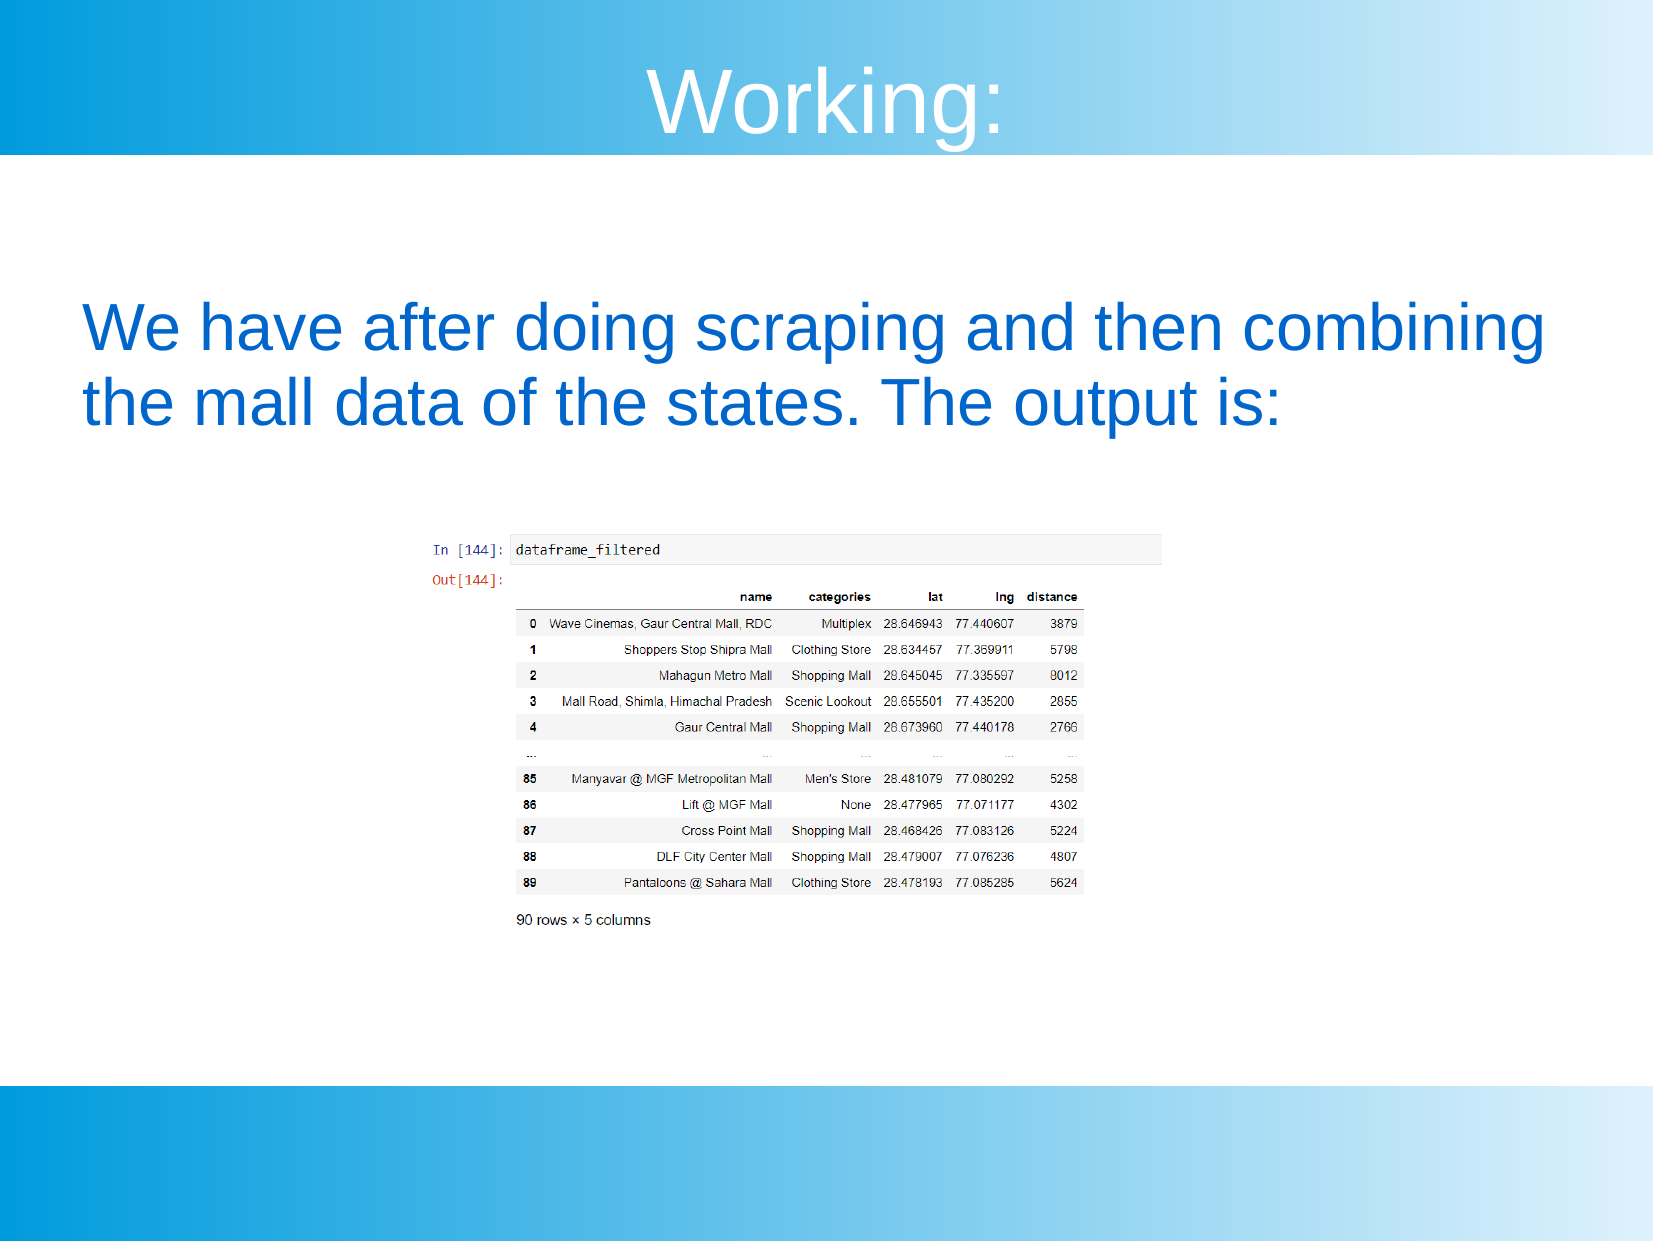

# Working:
We have after doing scraping and then combining the mall data of the states. The output is: